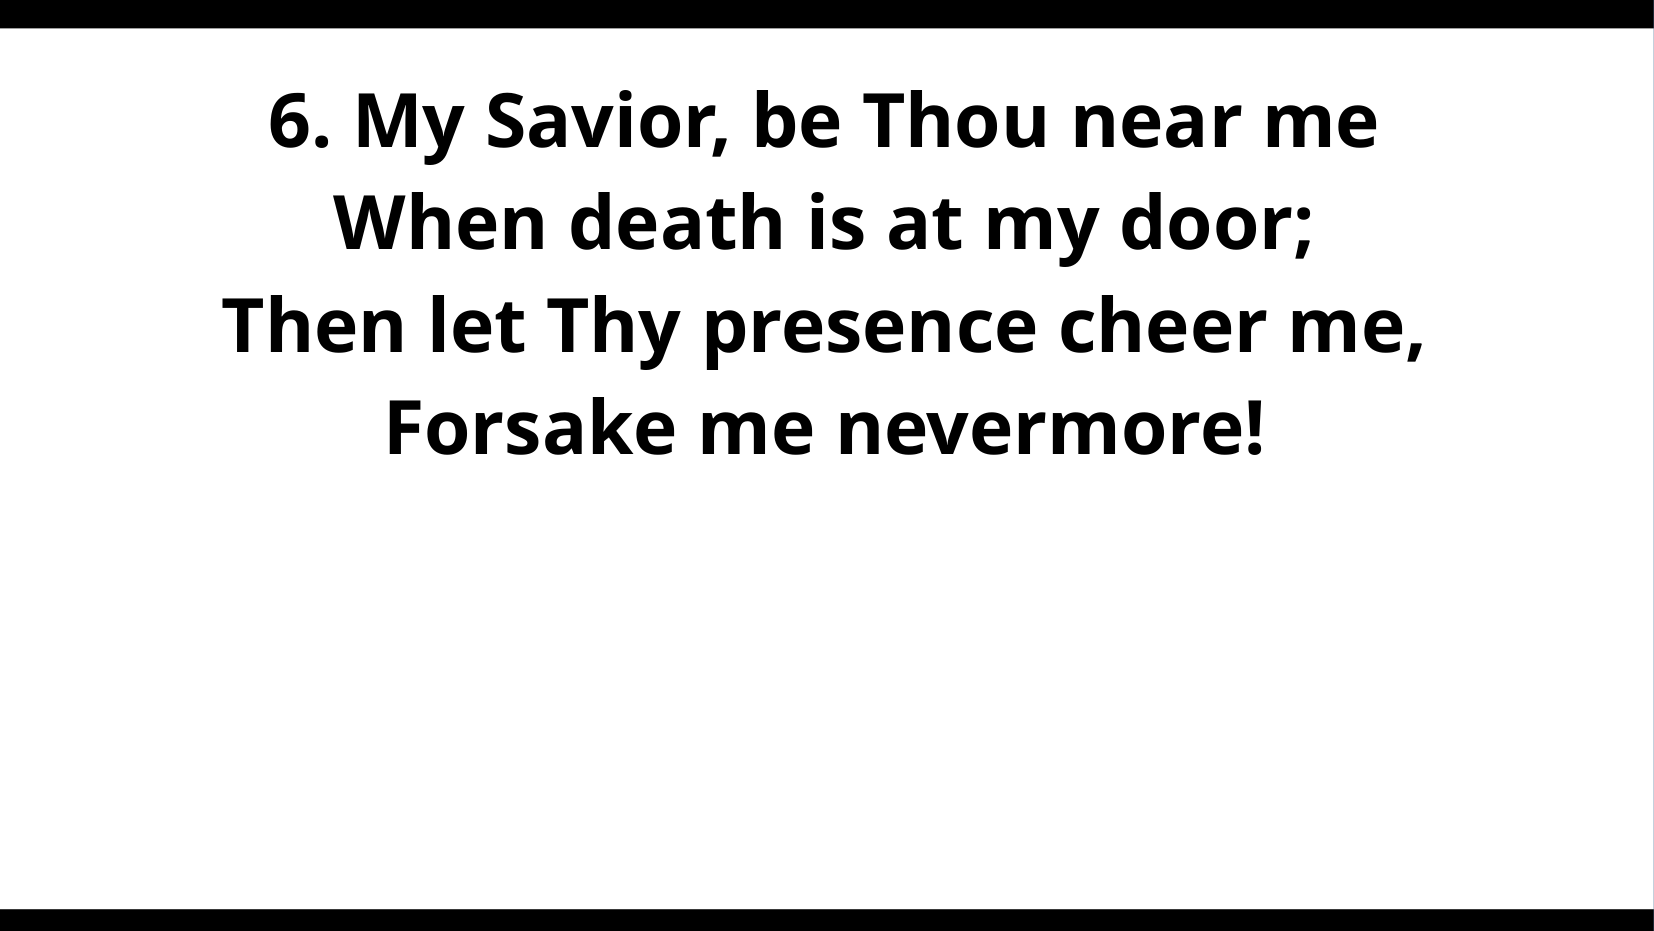

6. My Savior, be Thou near me
When death is at my door;
Then let Thy presence cheer me,
Forsake me nevermore!